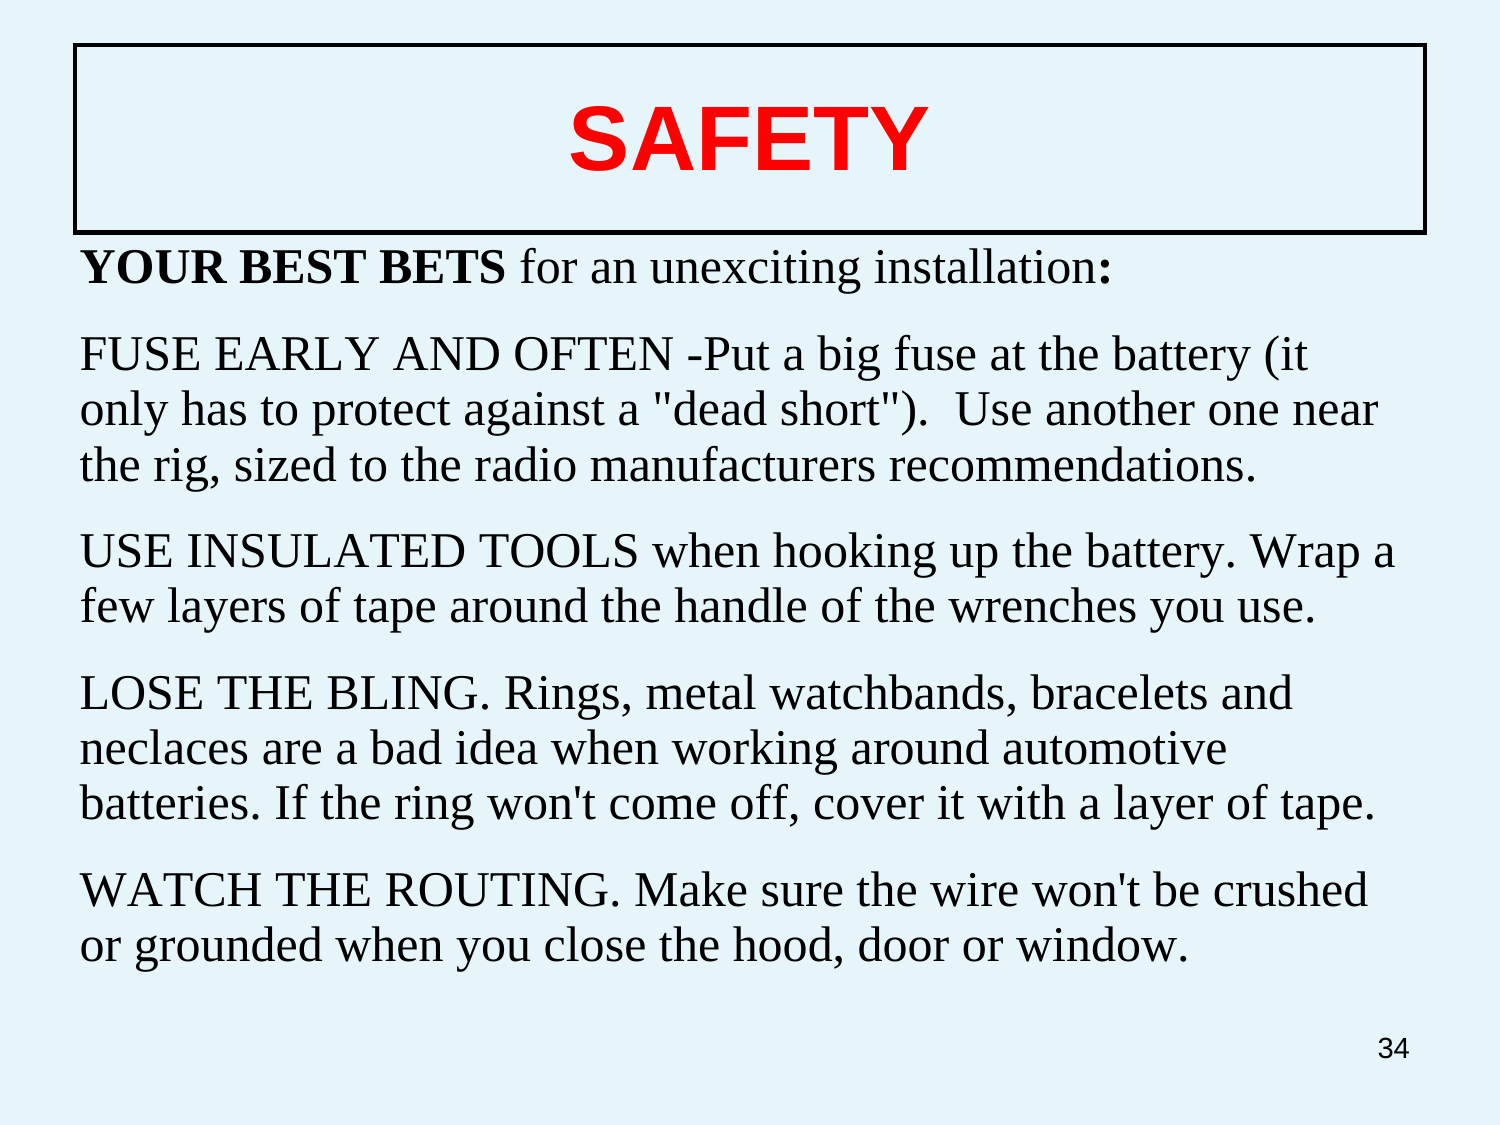

# SAFETY
YOUR BEST BETS for an unexciting installation:
FUSE EARLY AND OFTEN -Put a big fuse at the battery (it only has to protect against a "dead short"). Use another one near the rig, sized to the radio manufacturers recommendations.
USE INSULATED TOOLS when hooking up the battery. Wrap a few layers of tape around the handle of the wrenches you use.
LOSE THE BLING. Rings, metal watchbands, bracelets and neclaces are a bad idea when working around automotive batteries. If the ring won't come off, cover it with a layer of tape.
WATCH THE ROUTING. Make sure the wire won't be crushed or grounded when you close the hood, door or window.
34